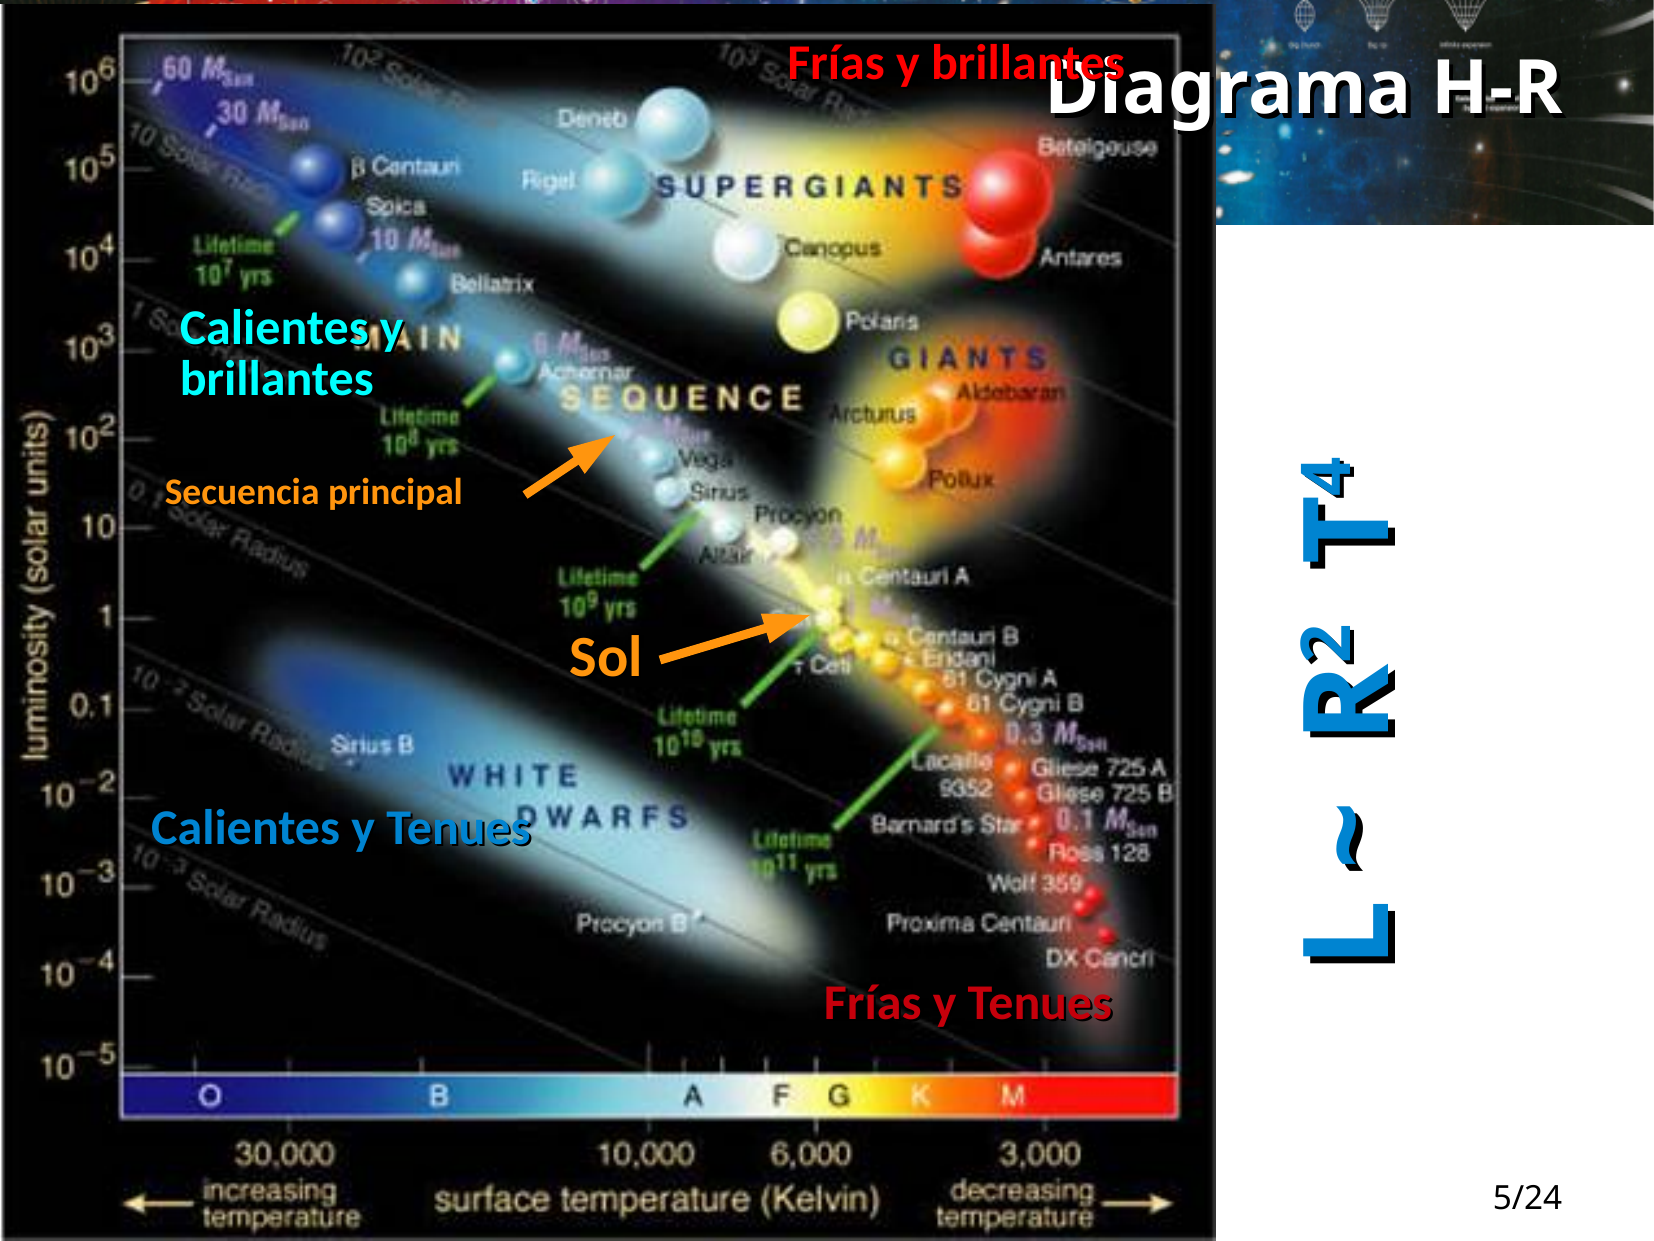

# Diagrama H-R
Frías y brillantes
Calientes y
brillantes
Secuencia principal
Sol
L ~ R2 T4
Calientes y Tenues
Frías y Tenues
H. Asorey - Física IV B
5